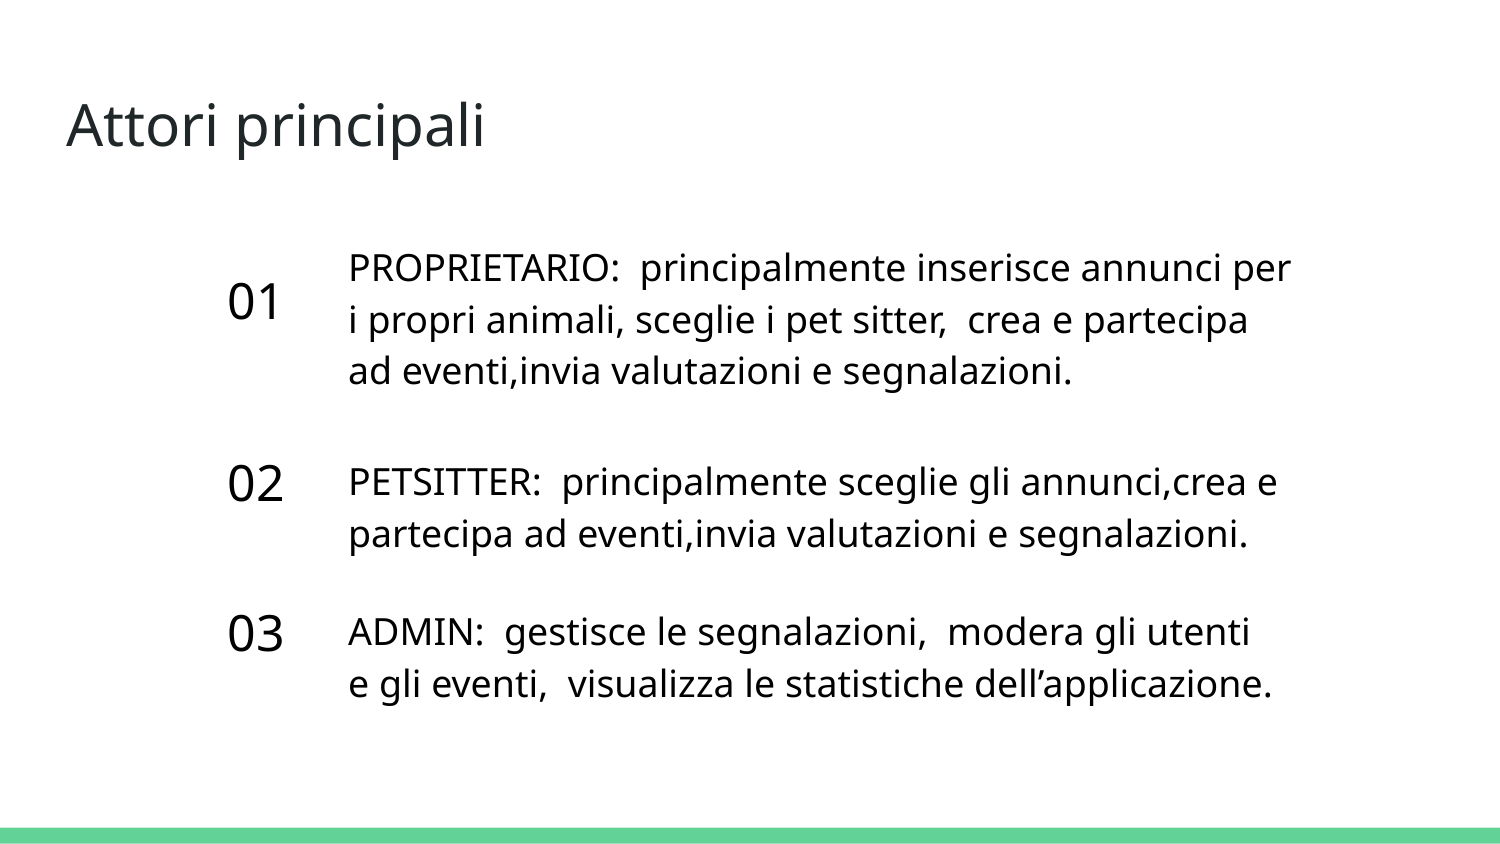

# Attori principali
PROPRIETARIO: principalmente inserisce annunci per i propri animali, sceglie i pet sitter, crea e partecipa ad eventi,invia valutazioni e segnalazioni.
01
02
PETSITTER: principalmente sceglie gli annunci,crea e partecipa ad eventi,invia valutazioni e segnalazioni.
03
ADMIN: gestisce le segnalazioni, modera gli utenti e gli eventi, visualizza le statistiche dell’applicazione.